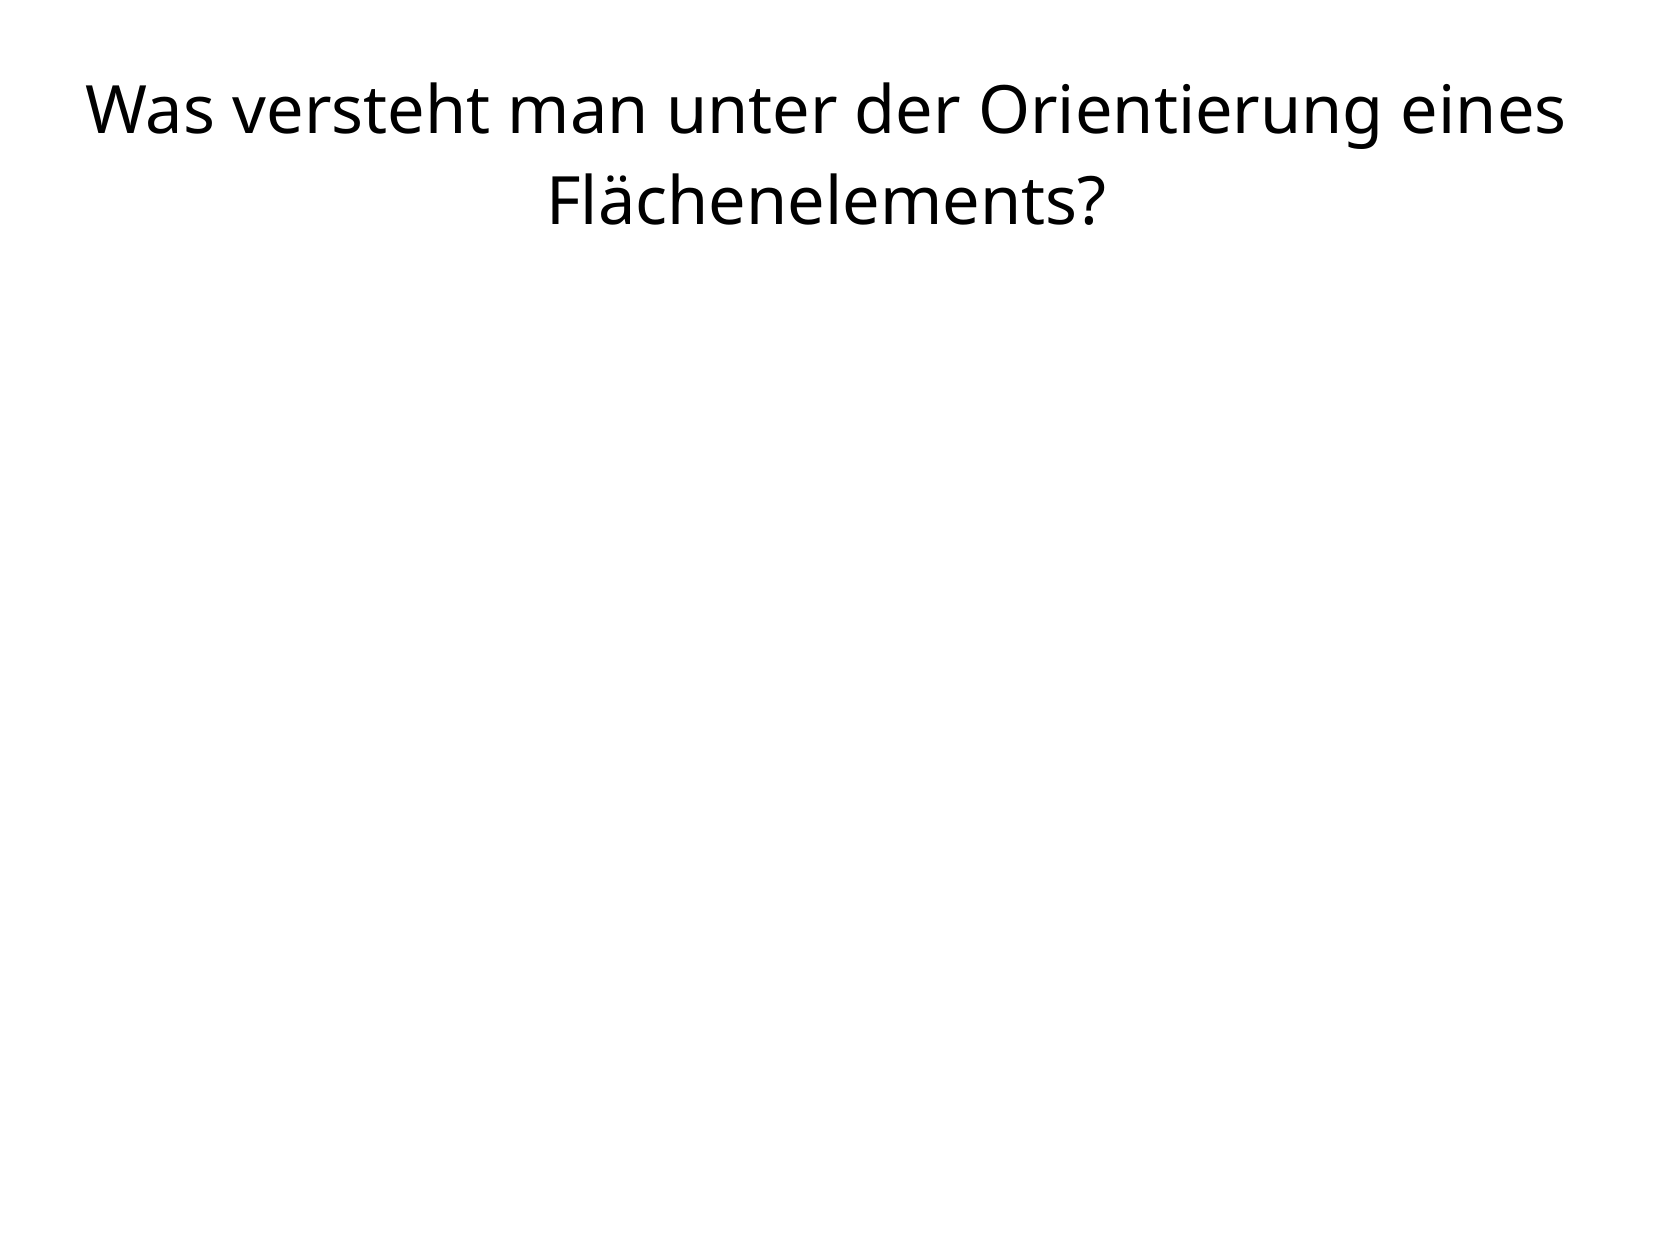

# Was versteht man unter der Orientierung eines Flächenelements?